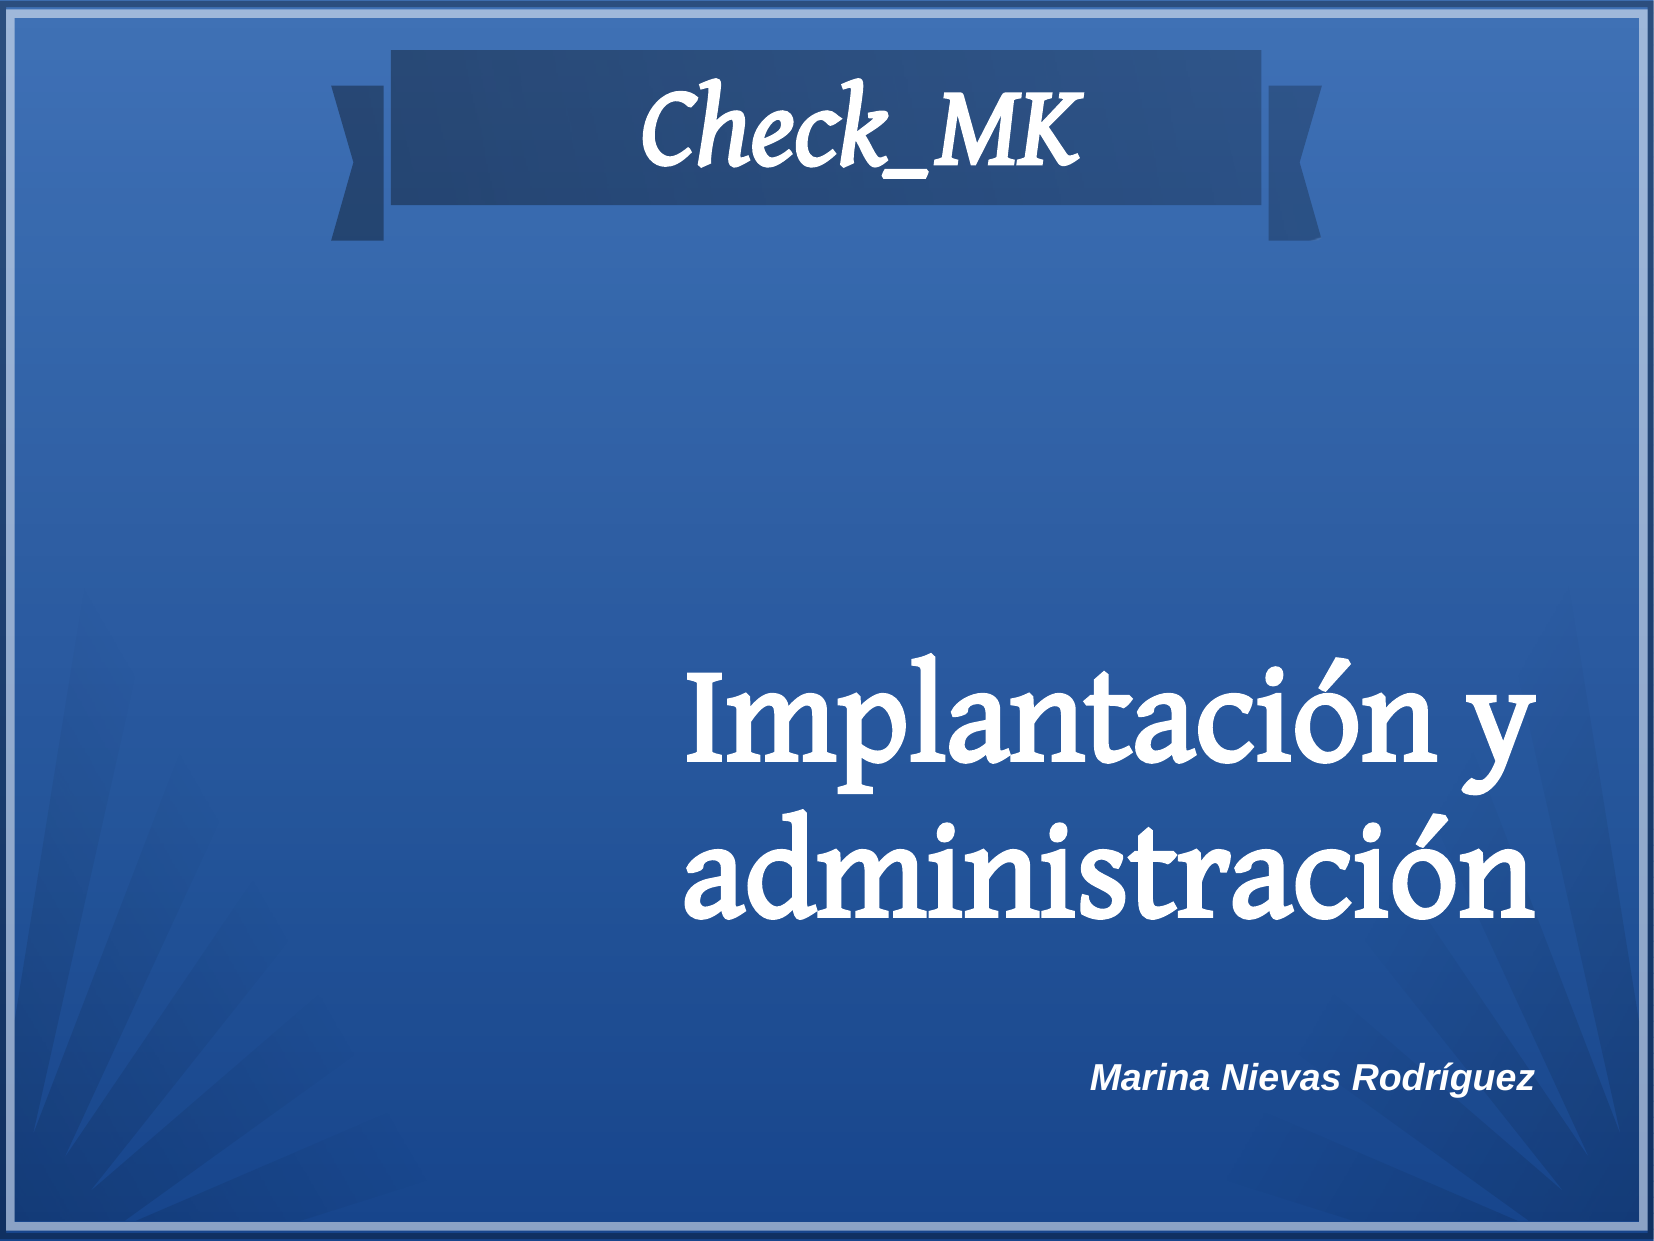

Check_MK
# Implantación y administración
Marina Nievas Rodríguez